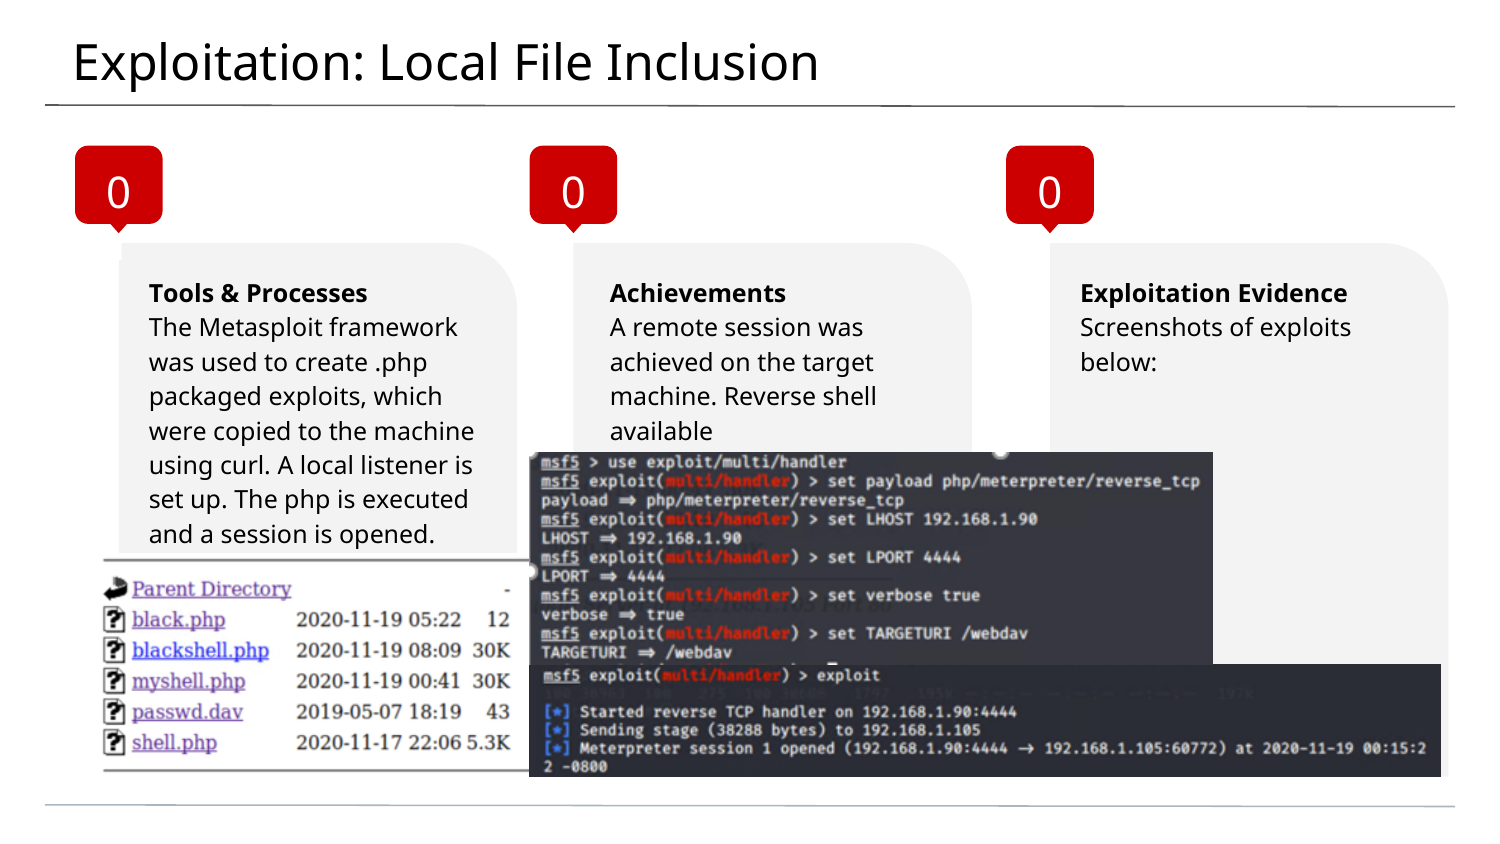

# Exploitation: Local File Inclusion
01
02
03
Tools & Processes
The Metasploit framework was used to create .php packaged exploits, which were copied to the machine using curl. A local listener is set up. The php is executed and a session is opened.
Achievements
A remote session was achieved on the target machine. Reverse shell available
Exploitation Evidence
Screenshots of exploits below: